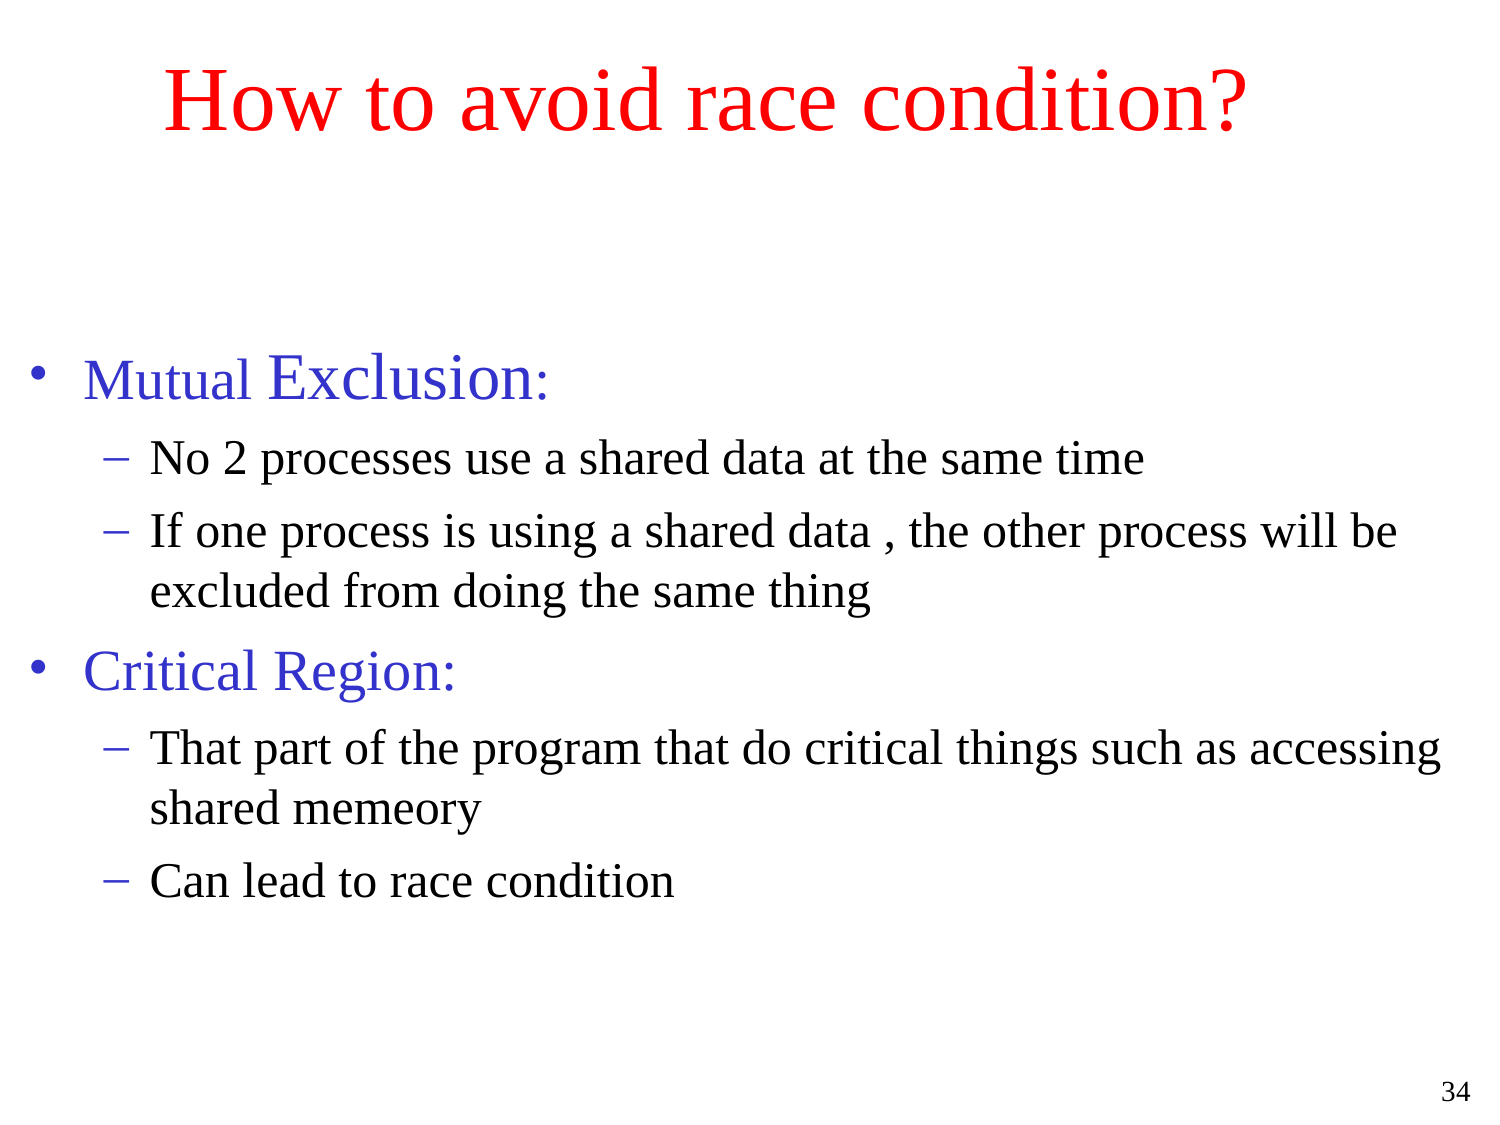

How to avoid race condition?
Mutual Exclusion:
No 2 processes use a shared data at the same time
If one process is using a shared data , the other process will be excluded from doing the same thing
Critical Region:
That part of the program that do critical things such as accessing shared memeory
Can lead to race condition